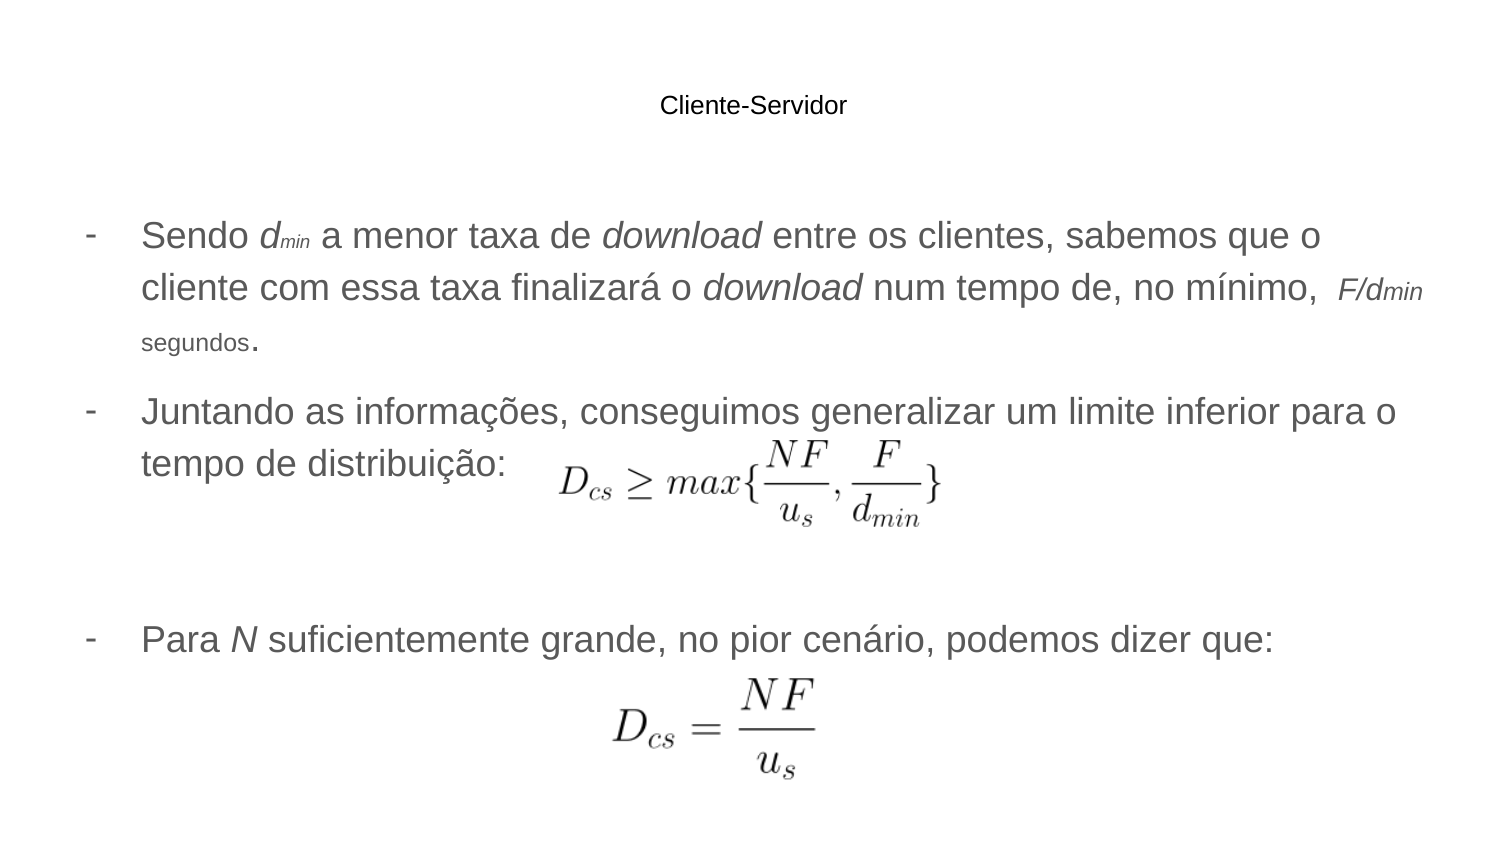

# Cliente-Servidor
Sendo dmin a menor taxa de download entre os clientes, sabemos que o cliente com essa taxa finalizará o download num tempo de, no mínimo, F/dmin segundos.
Juntando as informações, conseguimos generalizar um limite inferior para o tempo de distribuição:
Para N suficientemente grande, no pior cenário, podemos dizer que: